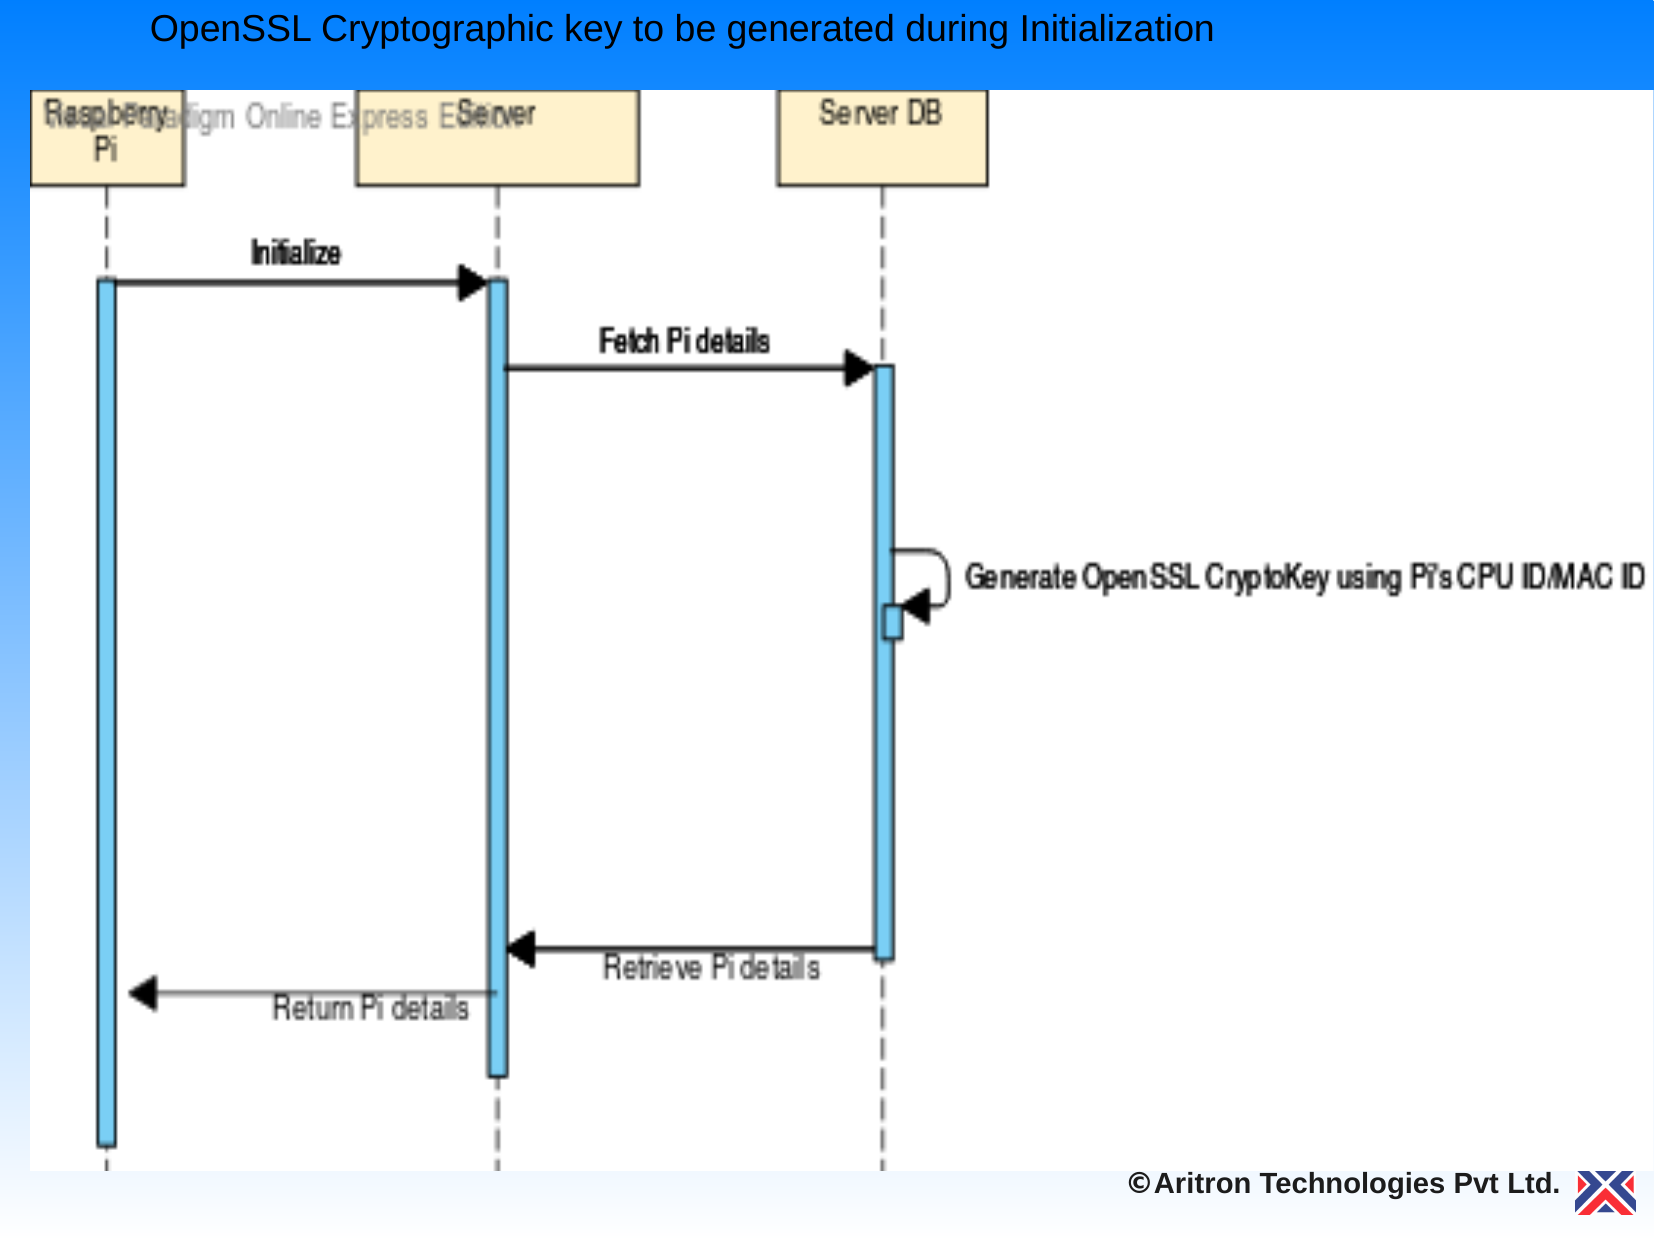

OpenSSL Cryptographic key to be generated during Initialization
©Aritron Technologies Pvt Ltd.